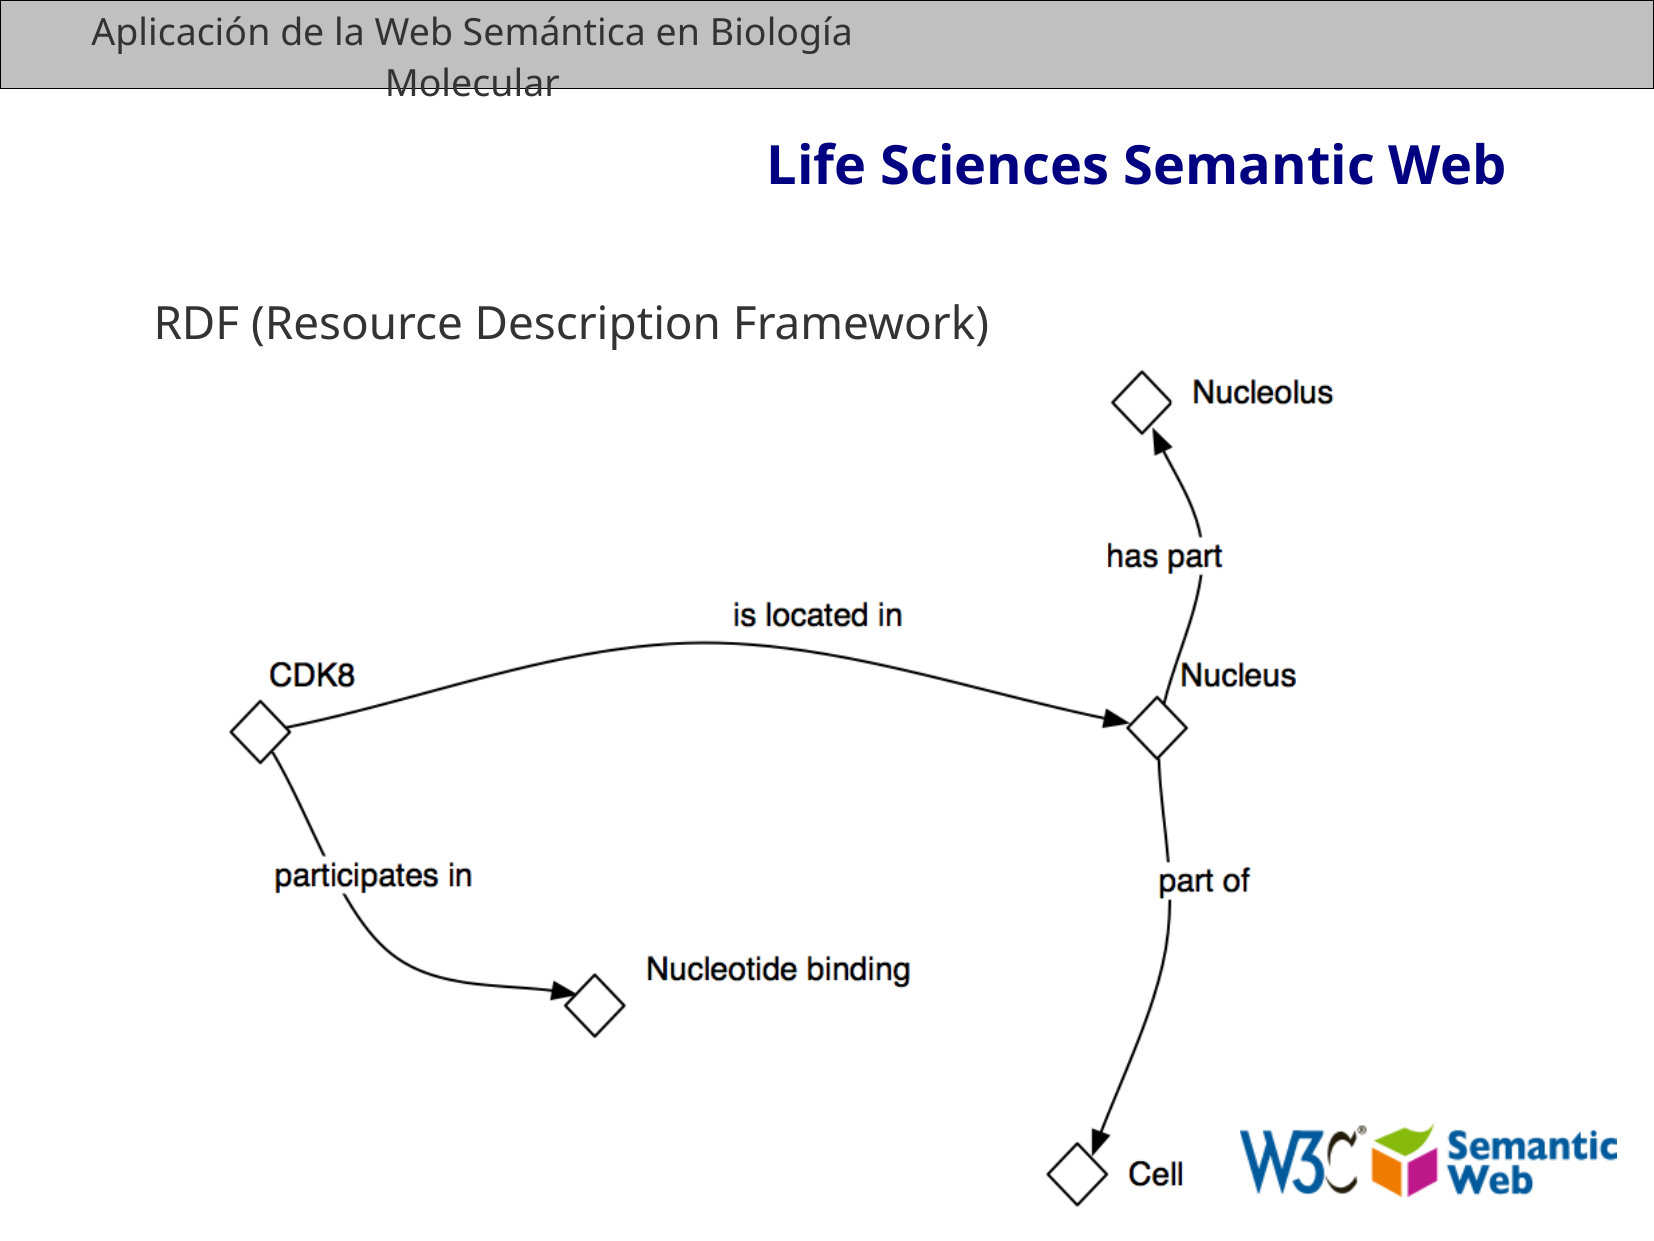

Aplicación de la Web Semántica en Biología Molecular
Life Sciences Semantic Web
# RDF (Resource Description Framework)